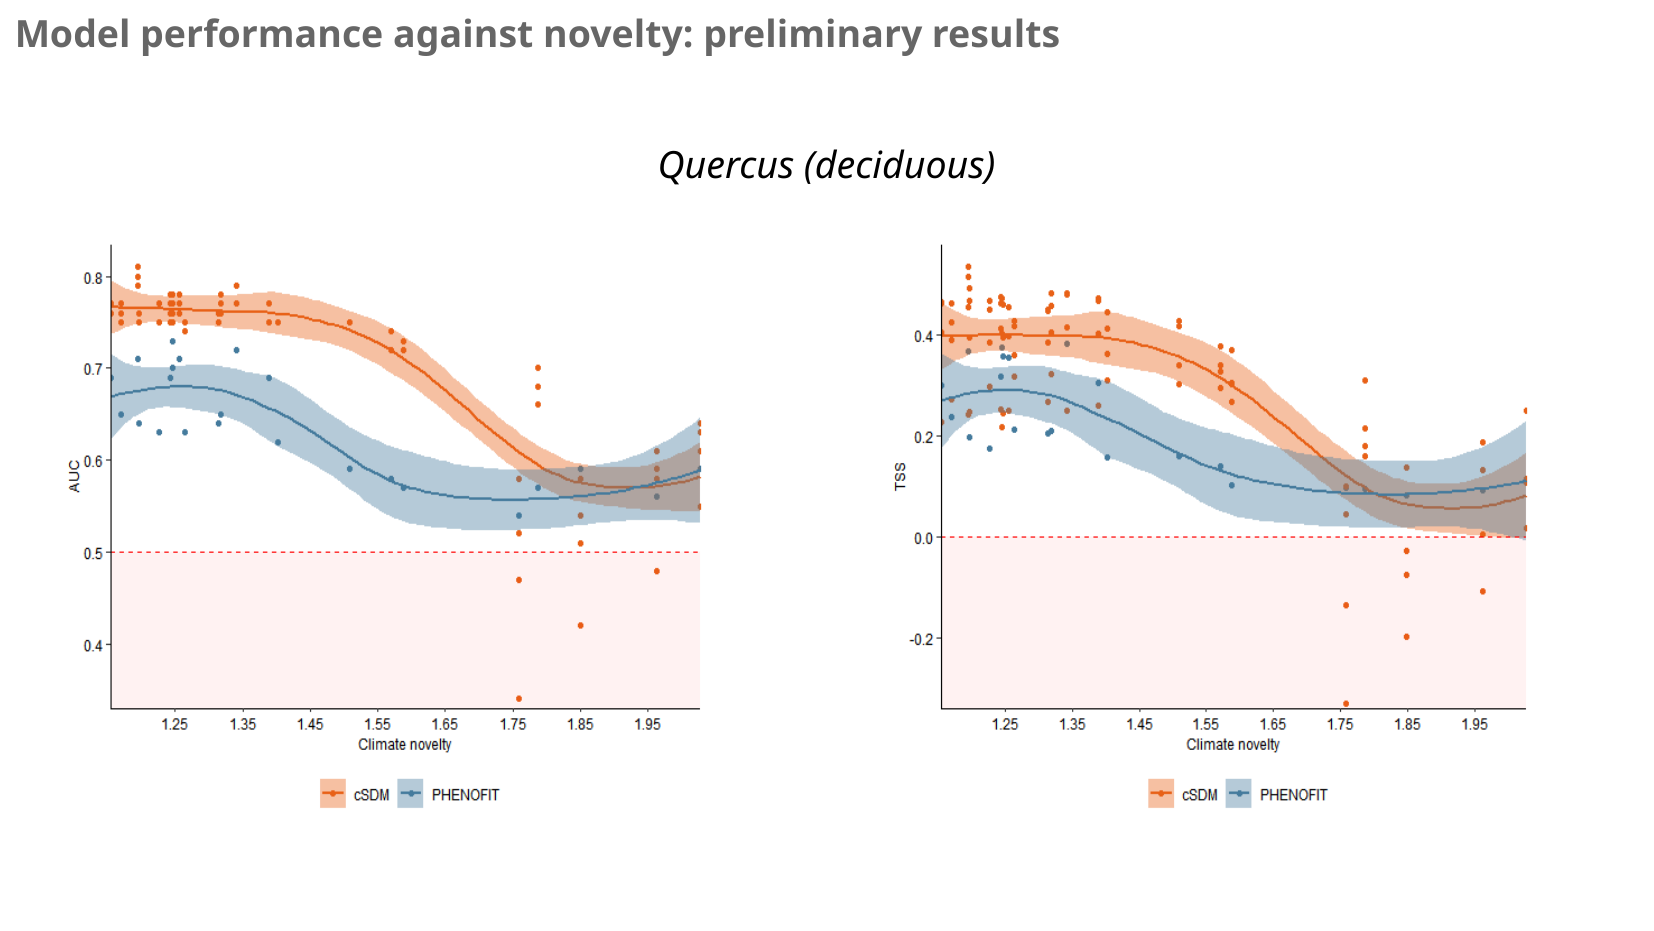

Model performance against novelty: preliminary results
Quercus (deciduous)